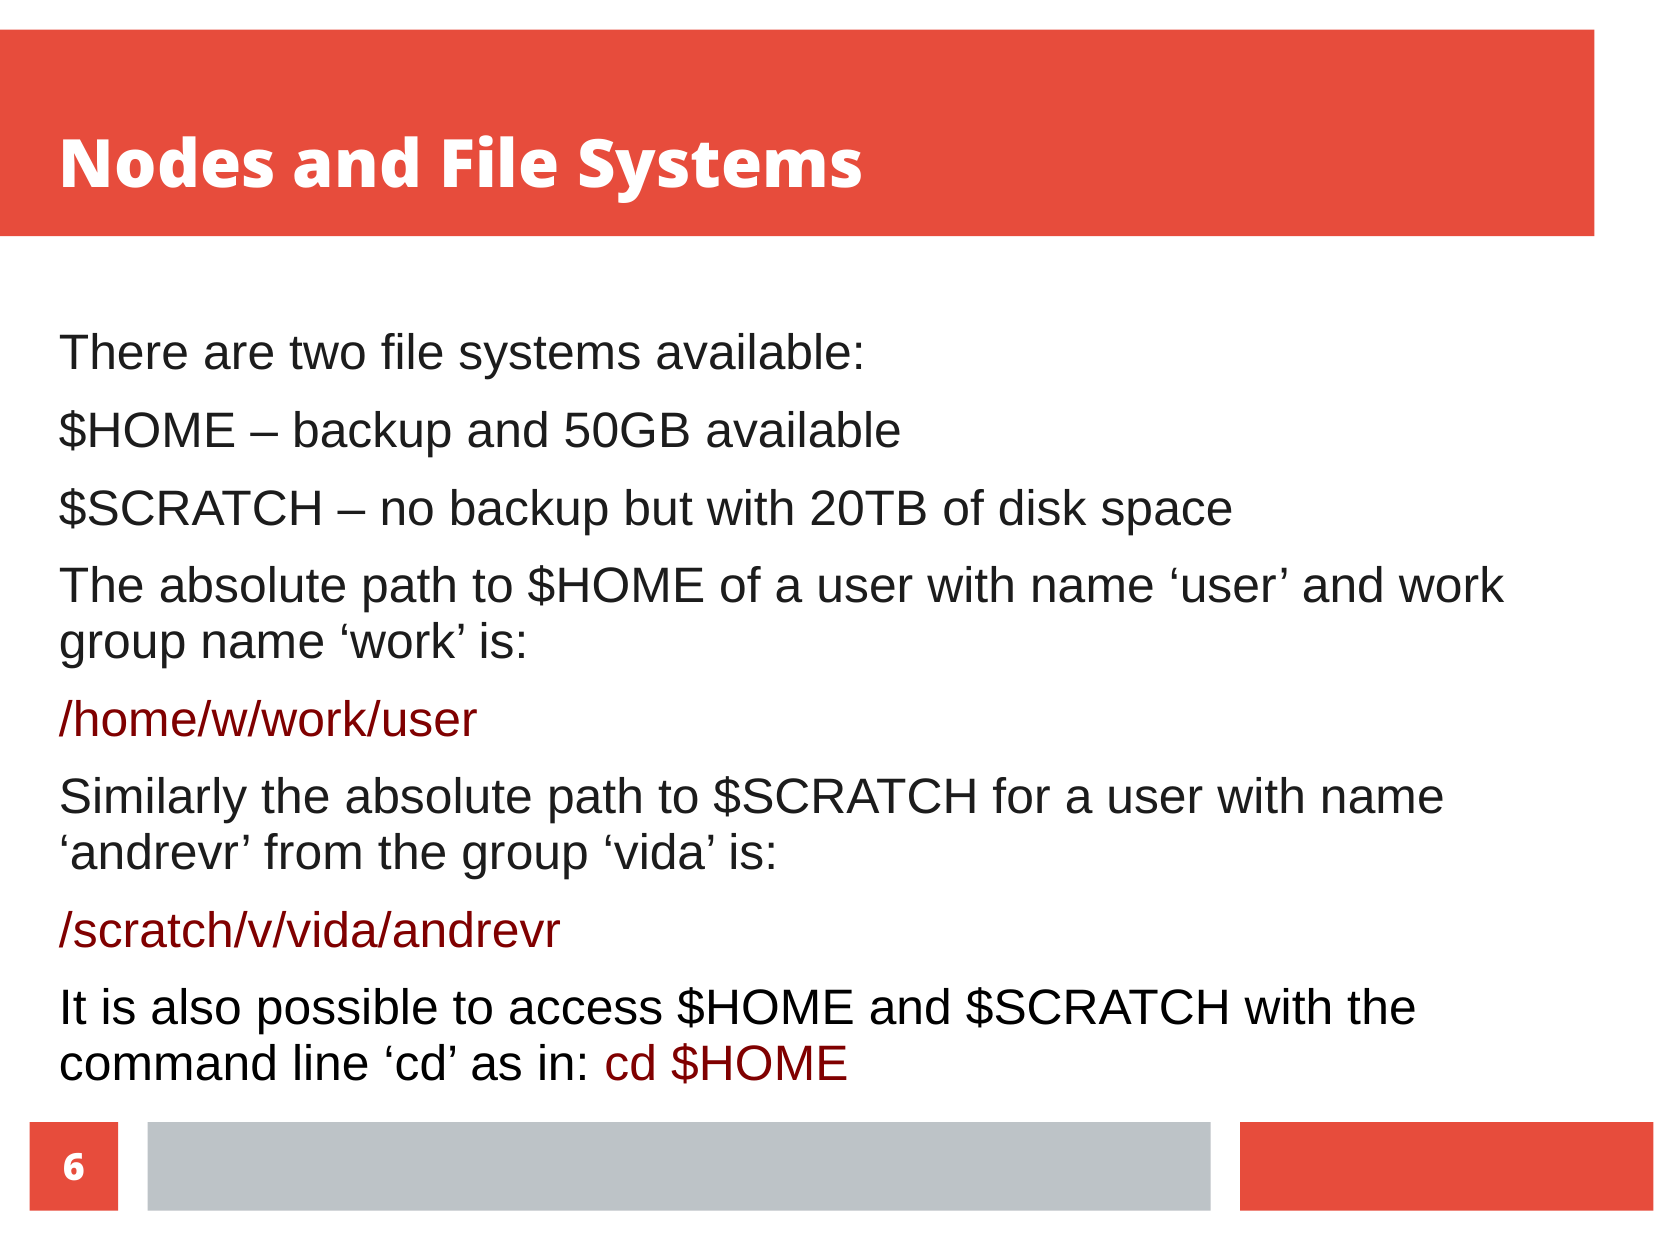

# Nodes and File Systems
There are two file systems available:
$HOME – backup and 50GB available
$SCRATCH – no backup but with 20TB of disk space
The absolute path to $HOME of a user with name ‘user’ and work group name ‘work’ is:
/home/w/work/user
Similarly the absolute path to $SCRATCH for a user with name ‘andrevr’ from the group ‘vida’ is:
/scratch/v/vida/andrevr
It is also possible to access $HOME and $SCRATCH with the command line ‘cd’ as in: cd $HOME
6